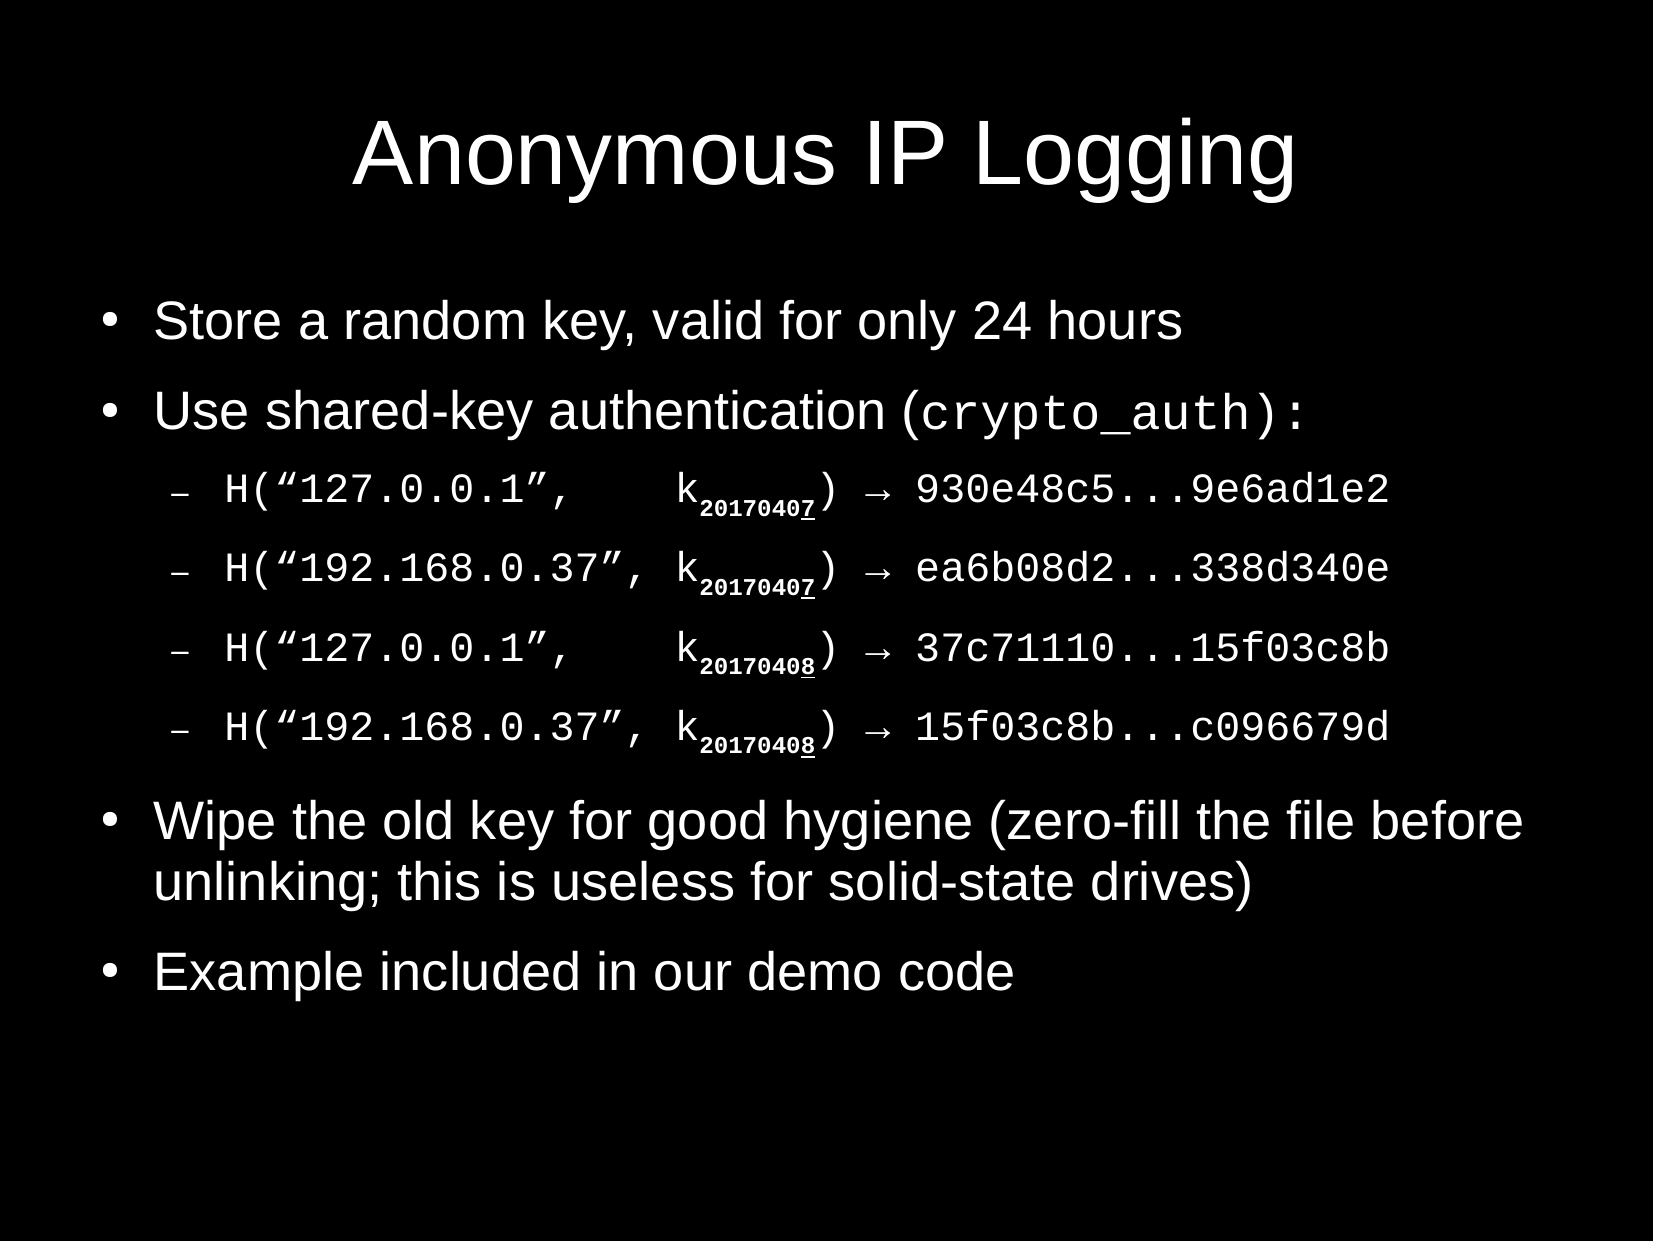

# Anonymous IP Logging
Store a random key, valid for only 24 hours
Use shared-key authentication (crypto_auth):
H(“127.0.0.1”, k20170407) → 930e48c5...9e6ad1e2
H(“192.168.0.37”, k20170407) → ea6b08d2...338d340e
H(“127.0.0.1”, k20170408) → 37c71110...15f03c8b
H(“192.168.0.37”, k20170408) → 15f03c8b...c096679d
Wipe the old key for good hygiene (zero-fill the file before unlinking; this is useless for solid-state drives)
Example included in our demo code